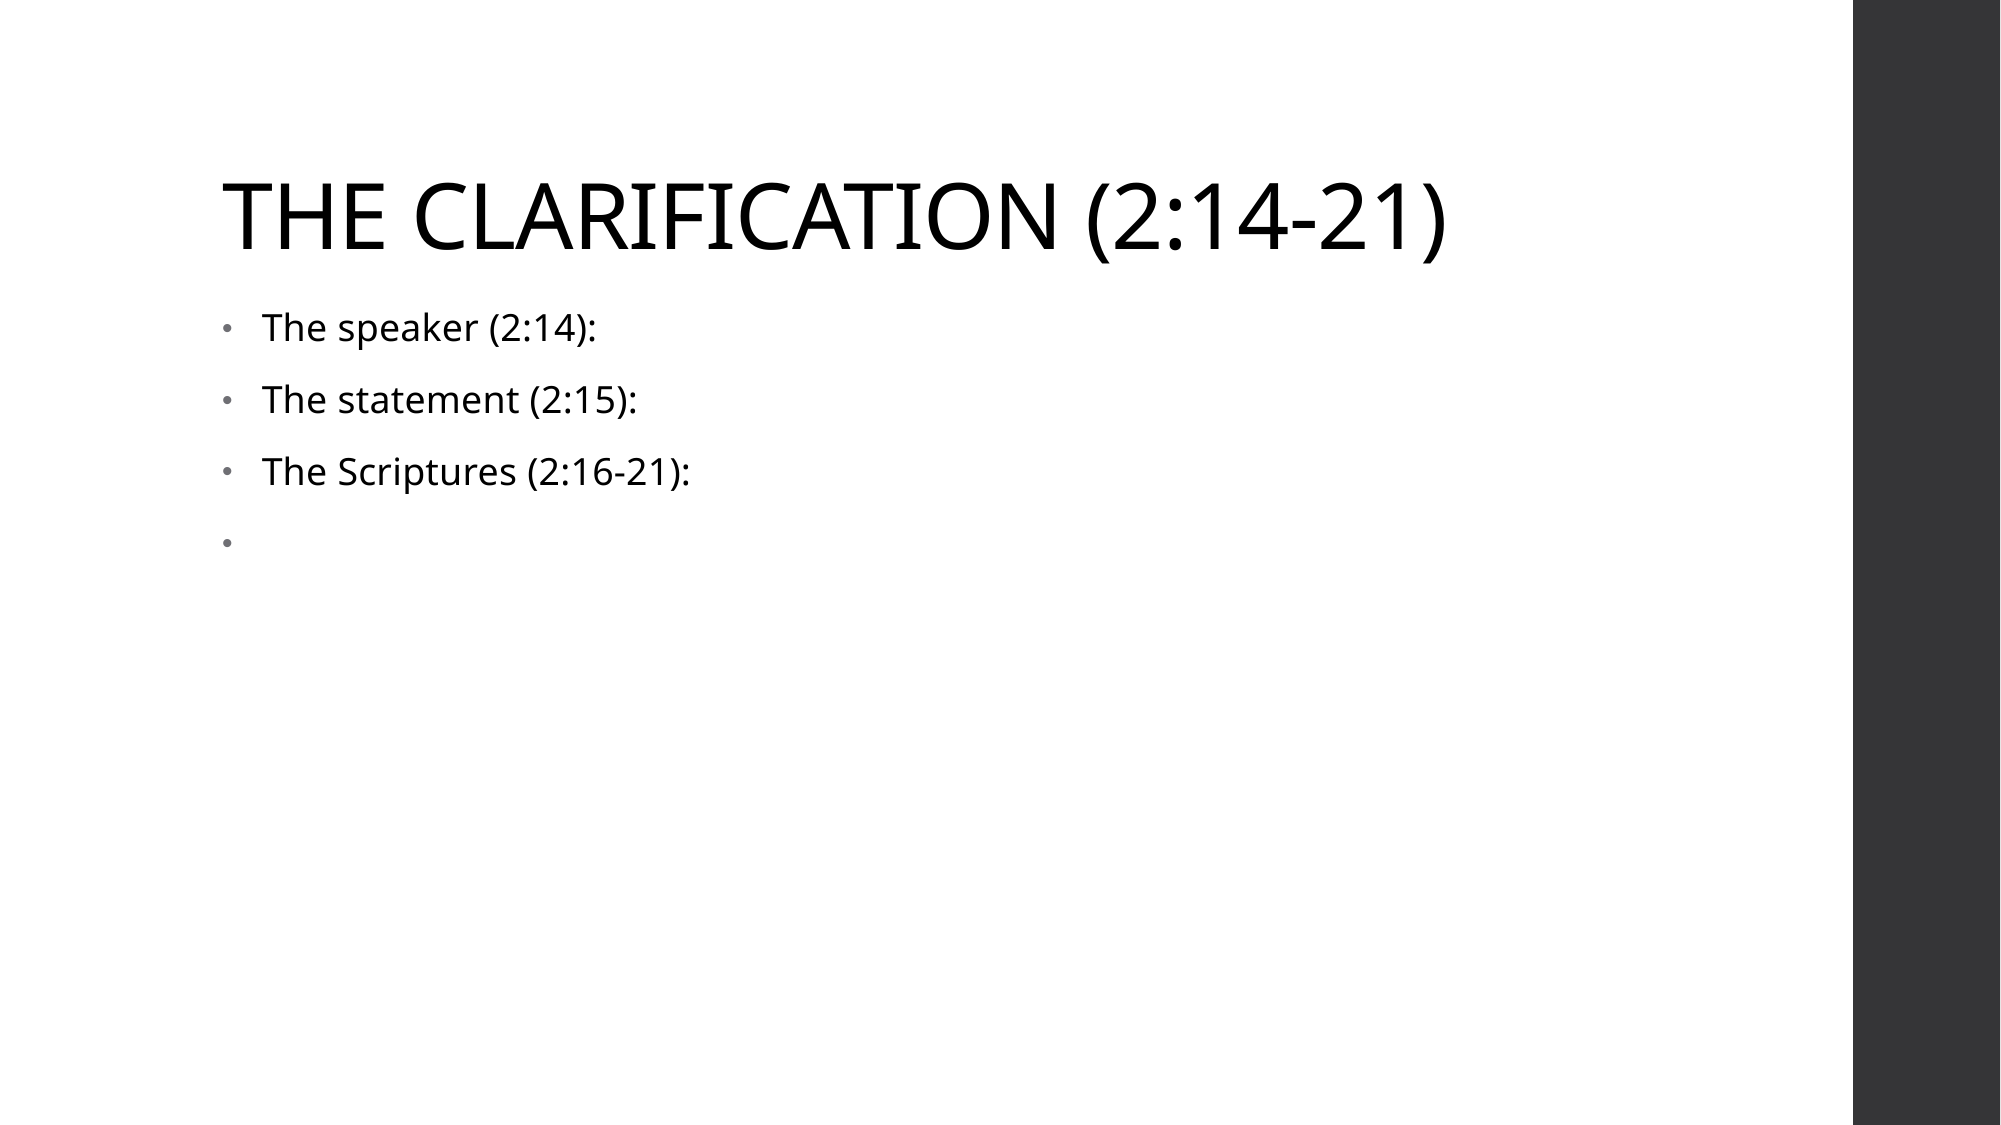

# THE CLARIFICATION (2:14-21)
 The speaker (2:14):
 The statement (2:15):
 The Scriptures (2:16-21):